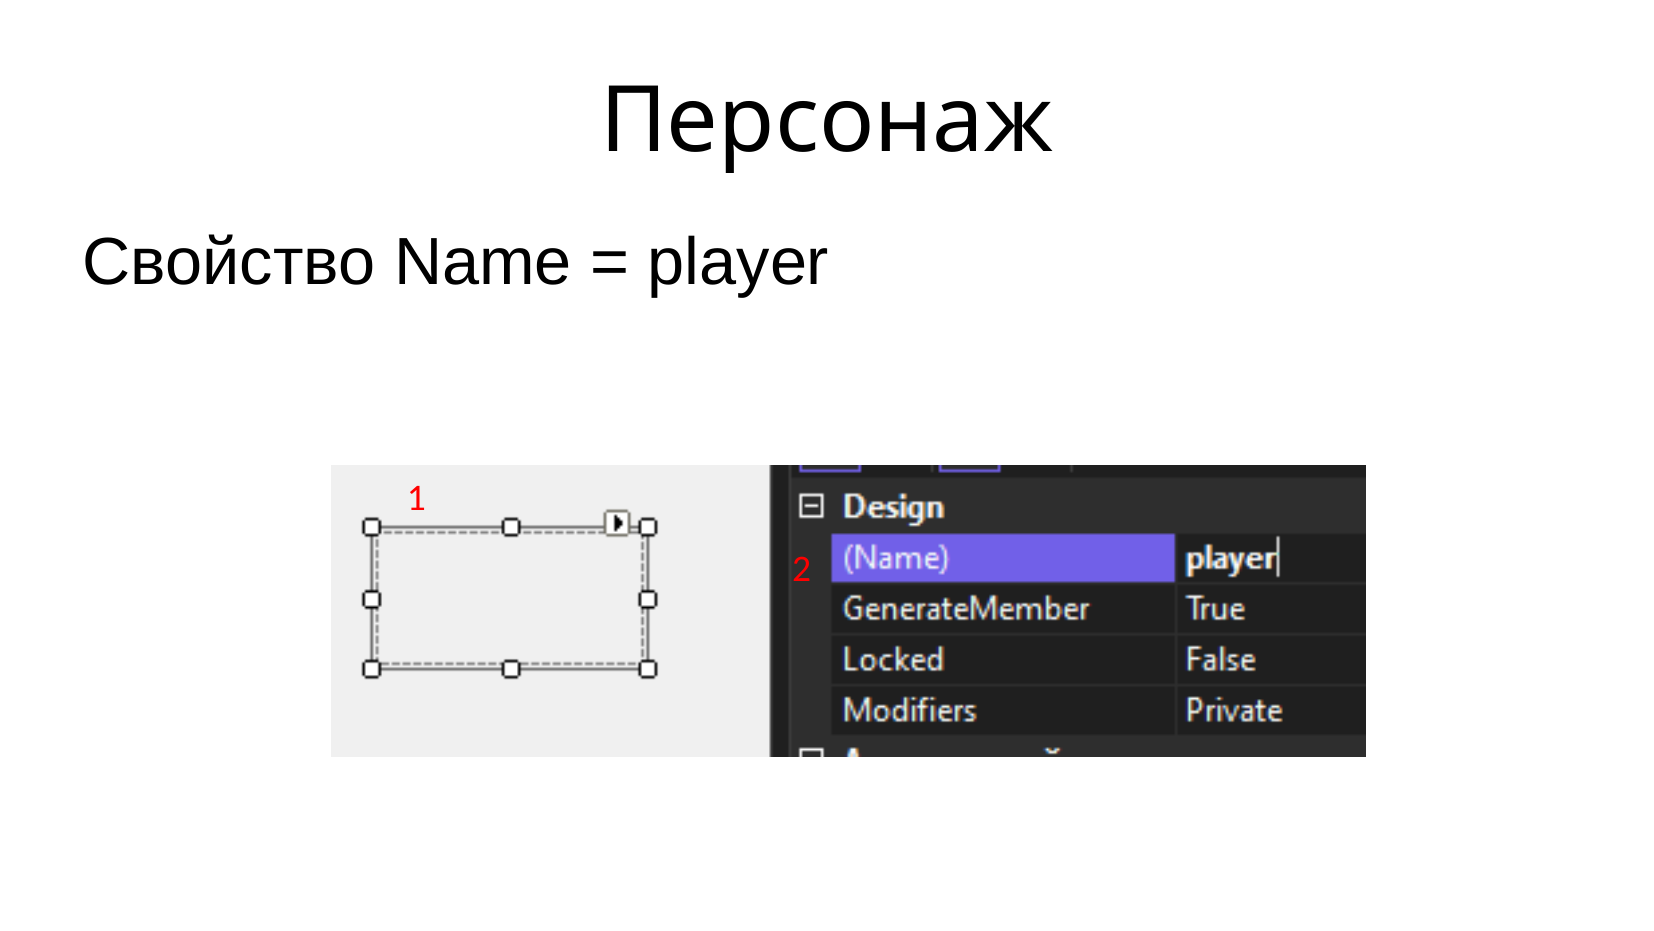

# Персонаж
Свойство Name = player
1
2